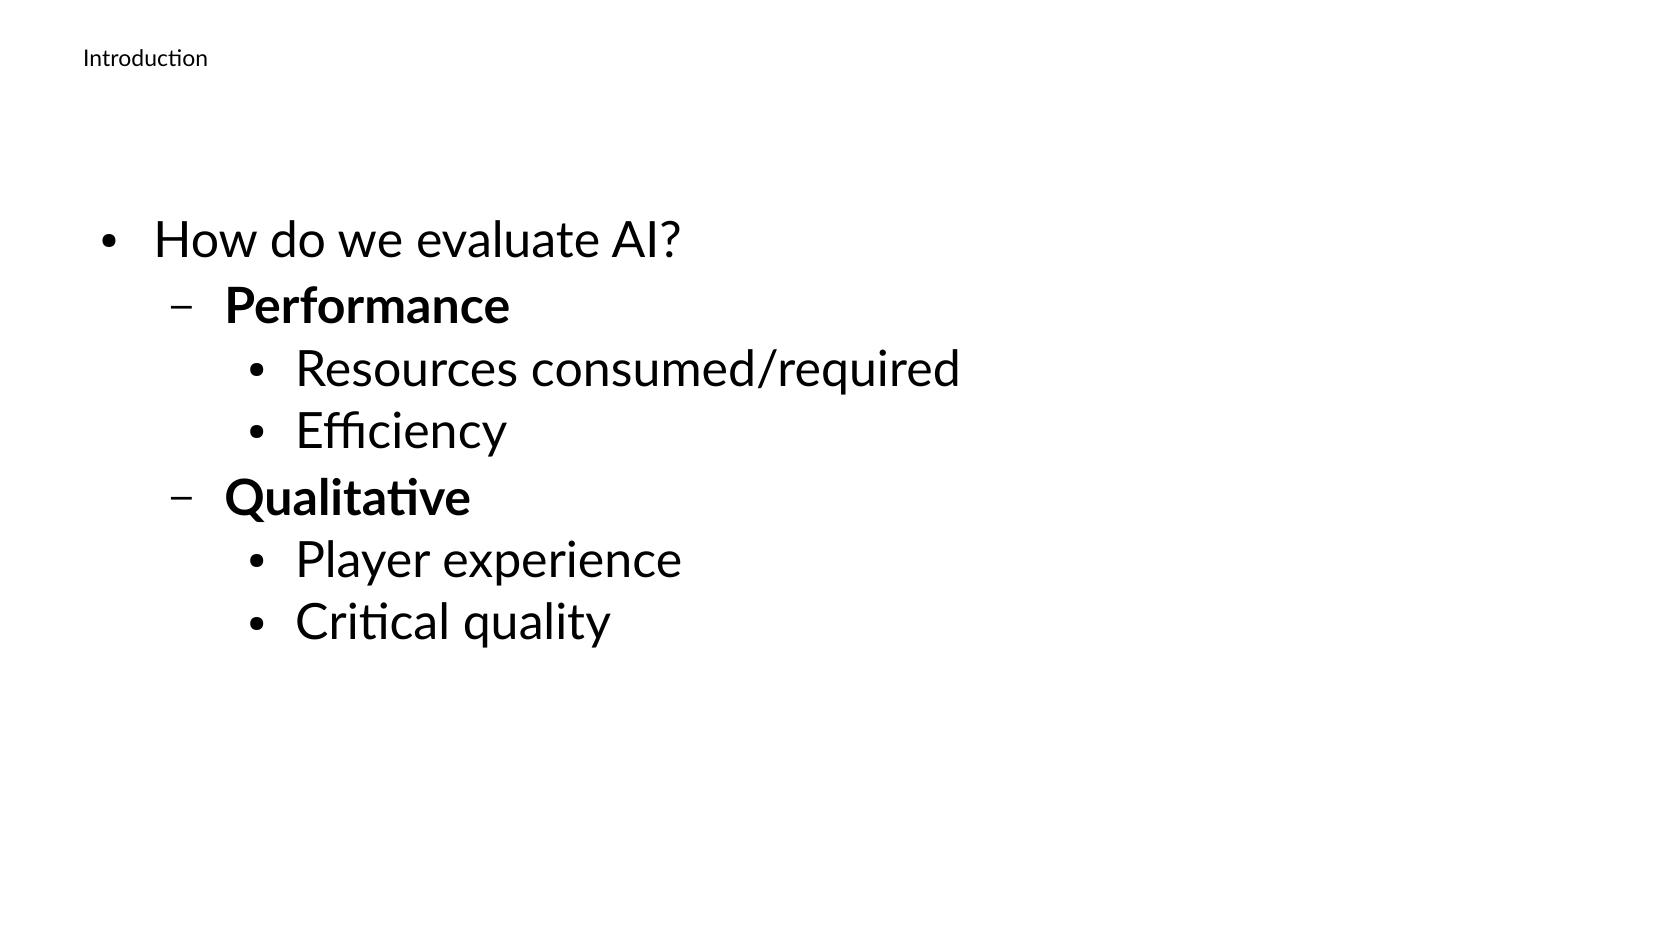

# Introduction
How do we evaluate AI?
Performance
Resources consumed/required
Efficiency
Qualitative
Player experience
Critical quality